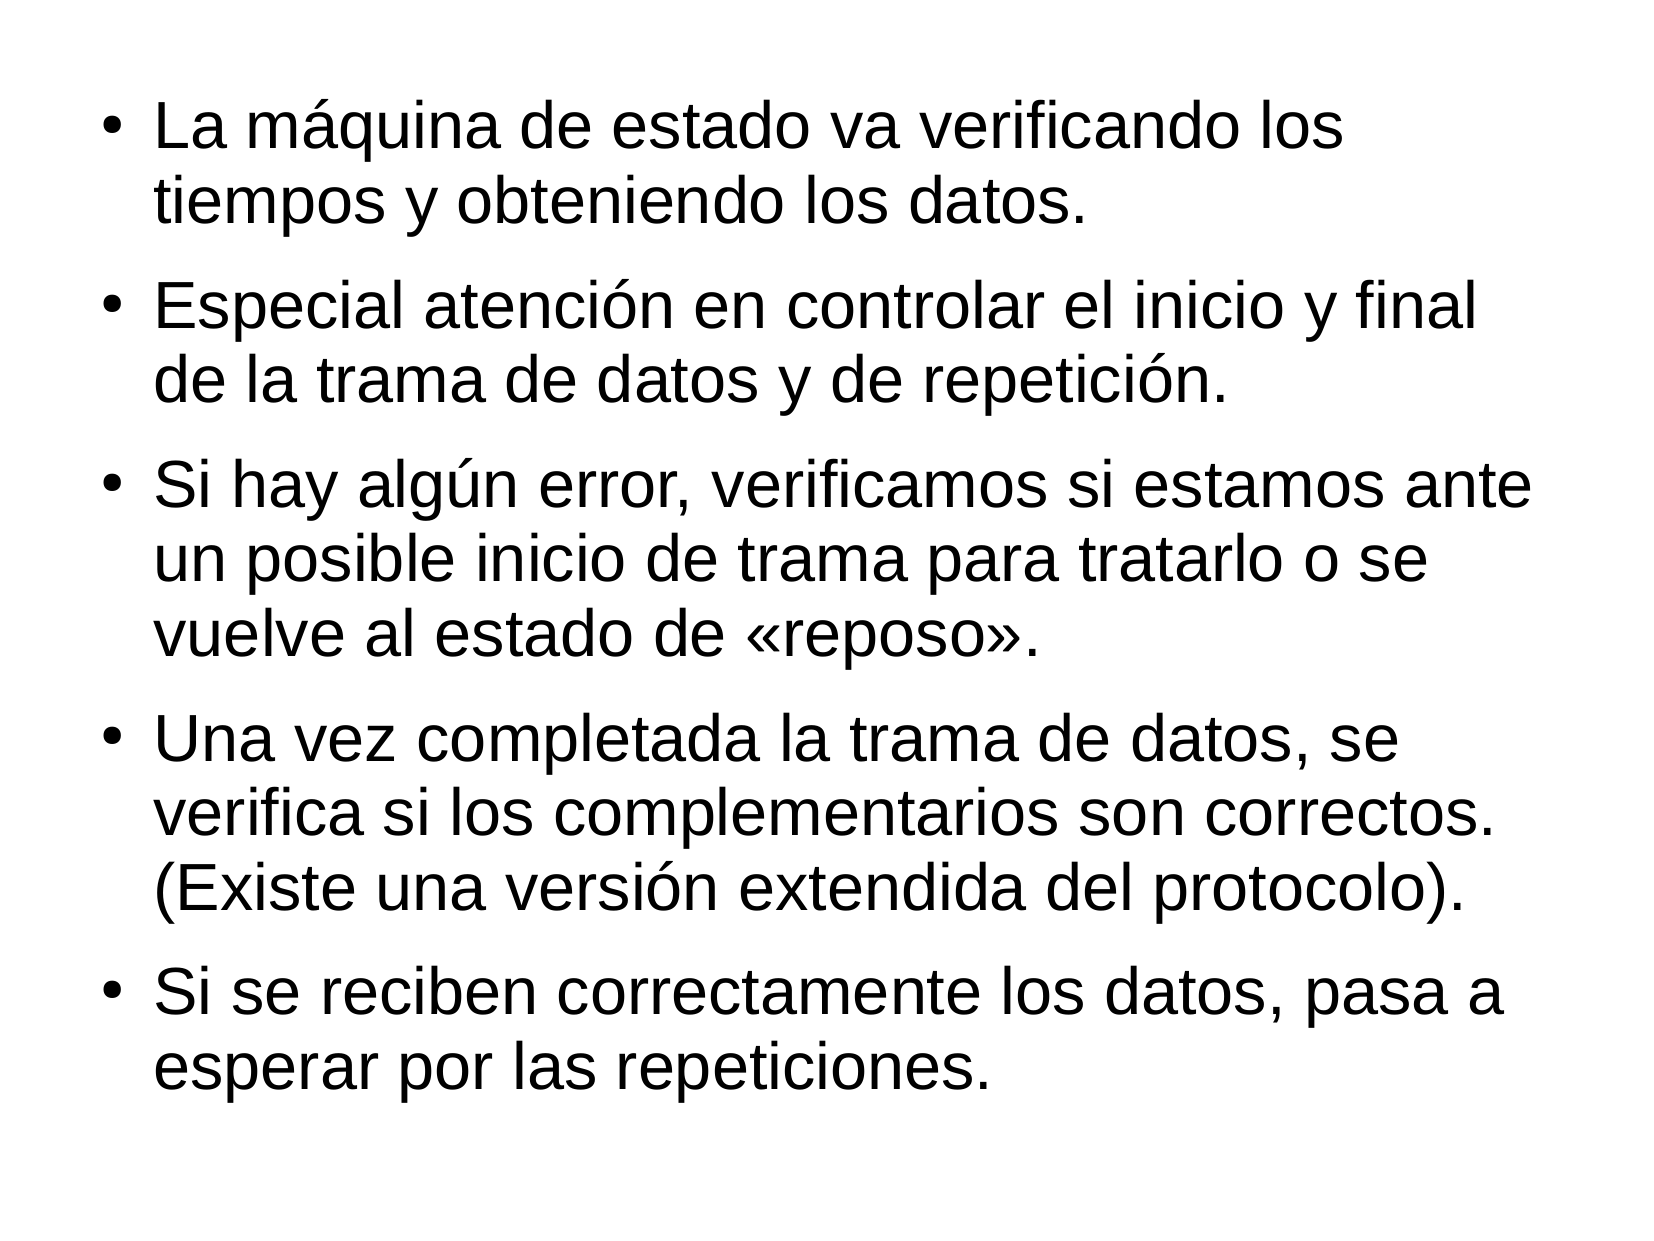

# La máquina de estado va verificando los tiempos y obteniendo los datos.
Especial atención en controlar el inicio y final de la trama de datos y de repetición.
Si hay algún error, verificamos si estamos ante un posible inicio de trama para tratarlo o se vuelve al estado de «reposo».
Una vez completada la trama de datos, se verifica si los complementarios son correctos. (Existe una versión extendida del protocolo).
Si se reciben correctamente los datos, pasa a esperar por las repeticiones.